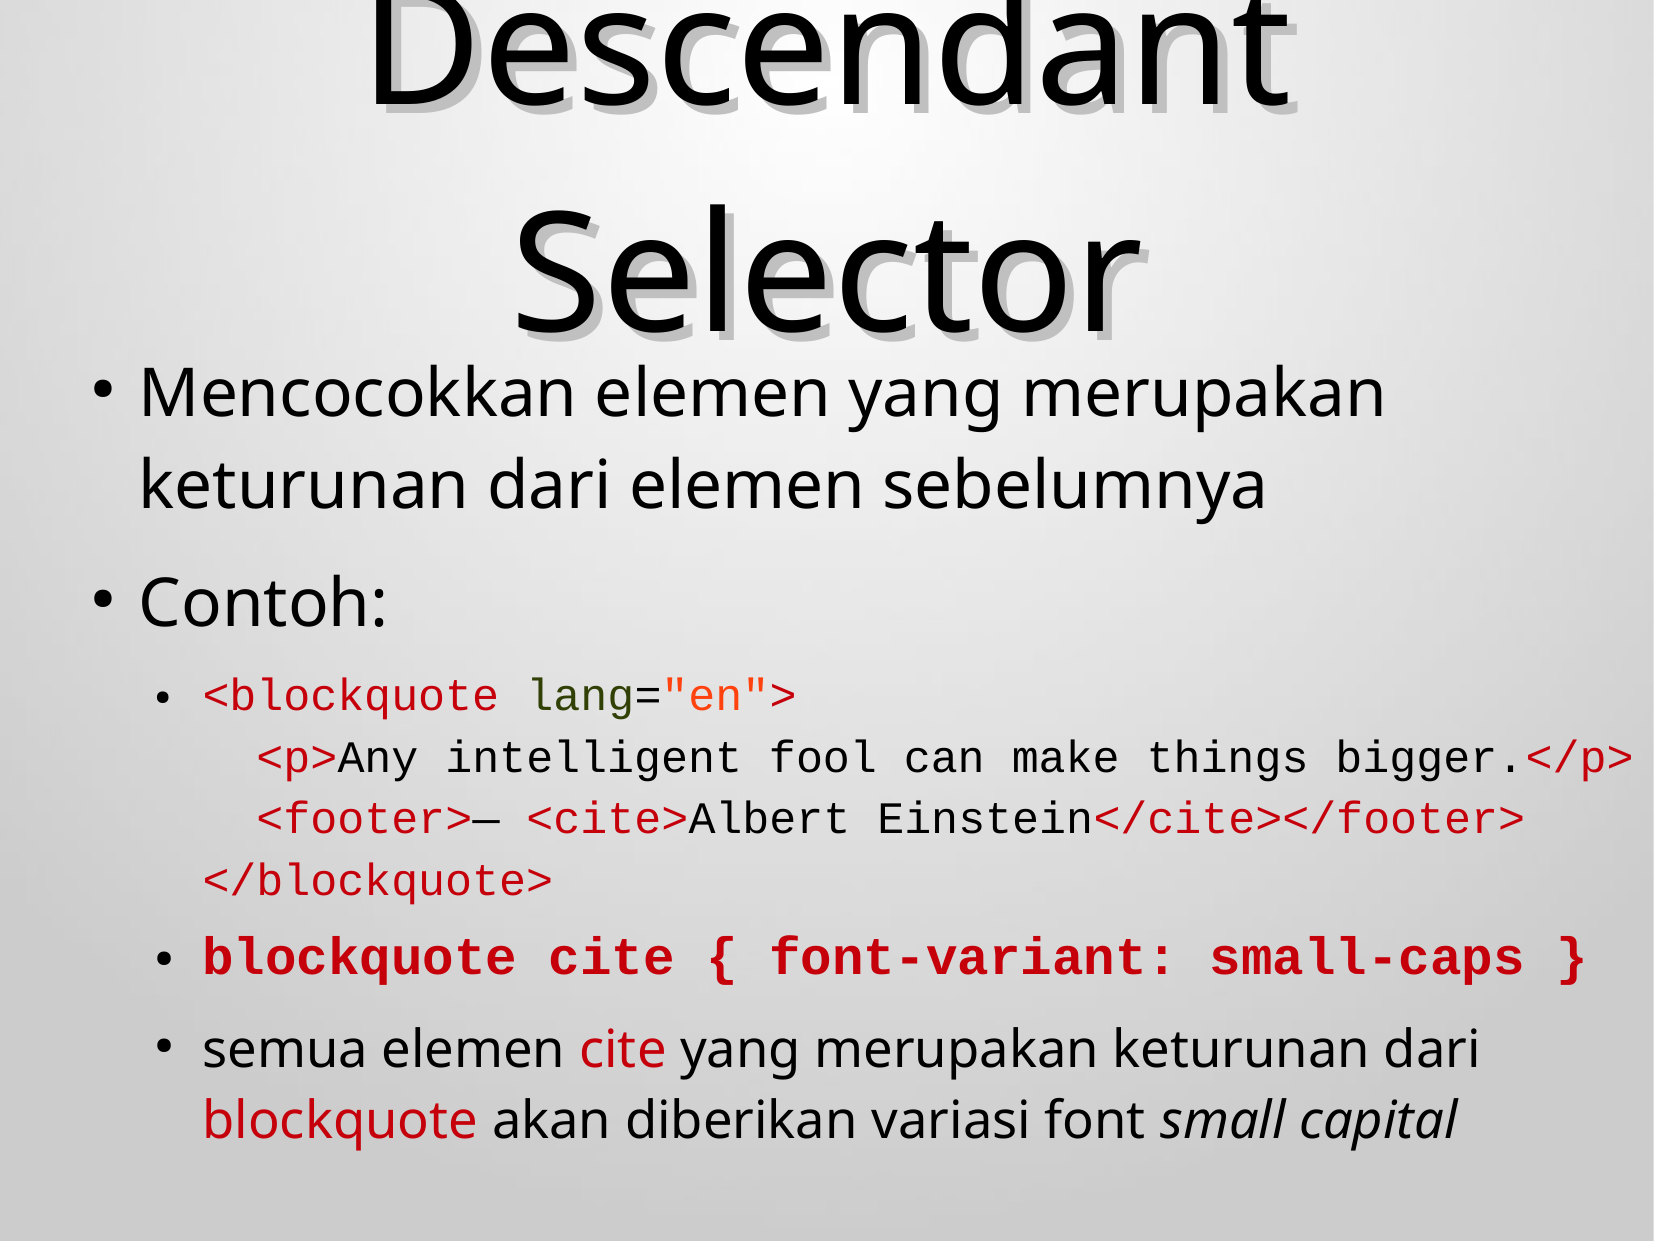

# Descendant Selector
Mencocokkan elemen yang merupakan keturunan dari elemen sebelumnya
Contoh:
<blockquote lang="en">
 <p>Any intelligent fool can make things bigger.</p>
 <footer>— <cite>Albert Einstein</cite></footer>
</blockquote>
blockquote cite { font-variant: small-caps }
semua elemen cite yang merupakan keturunan dari blockquote akan diberikan variasi font small capital